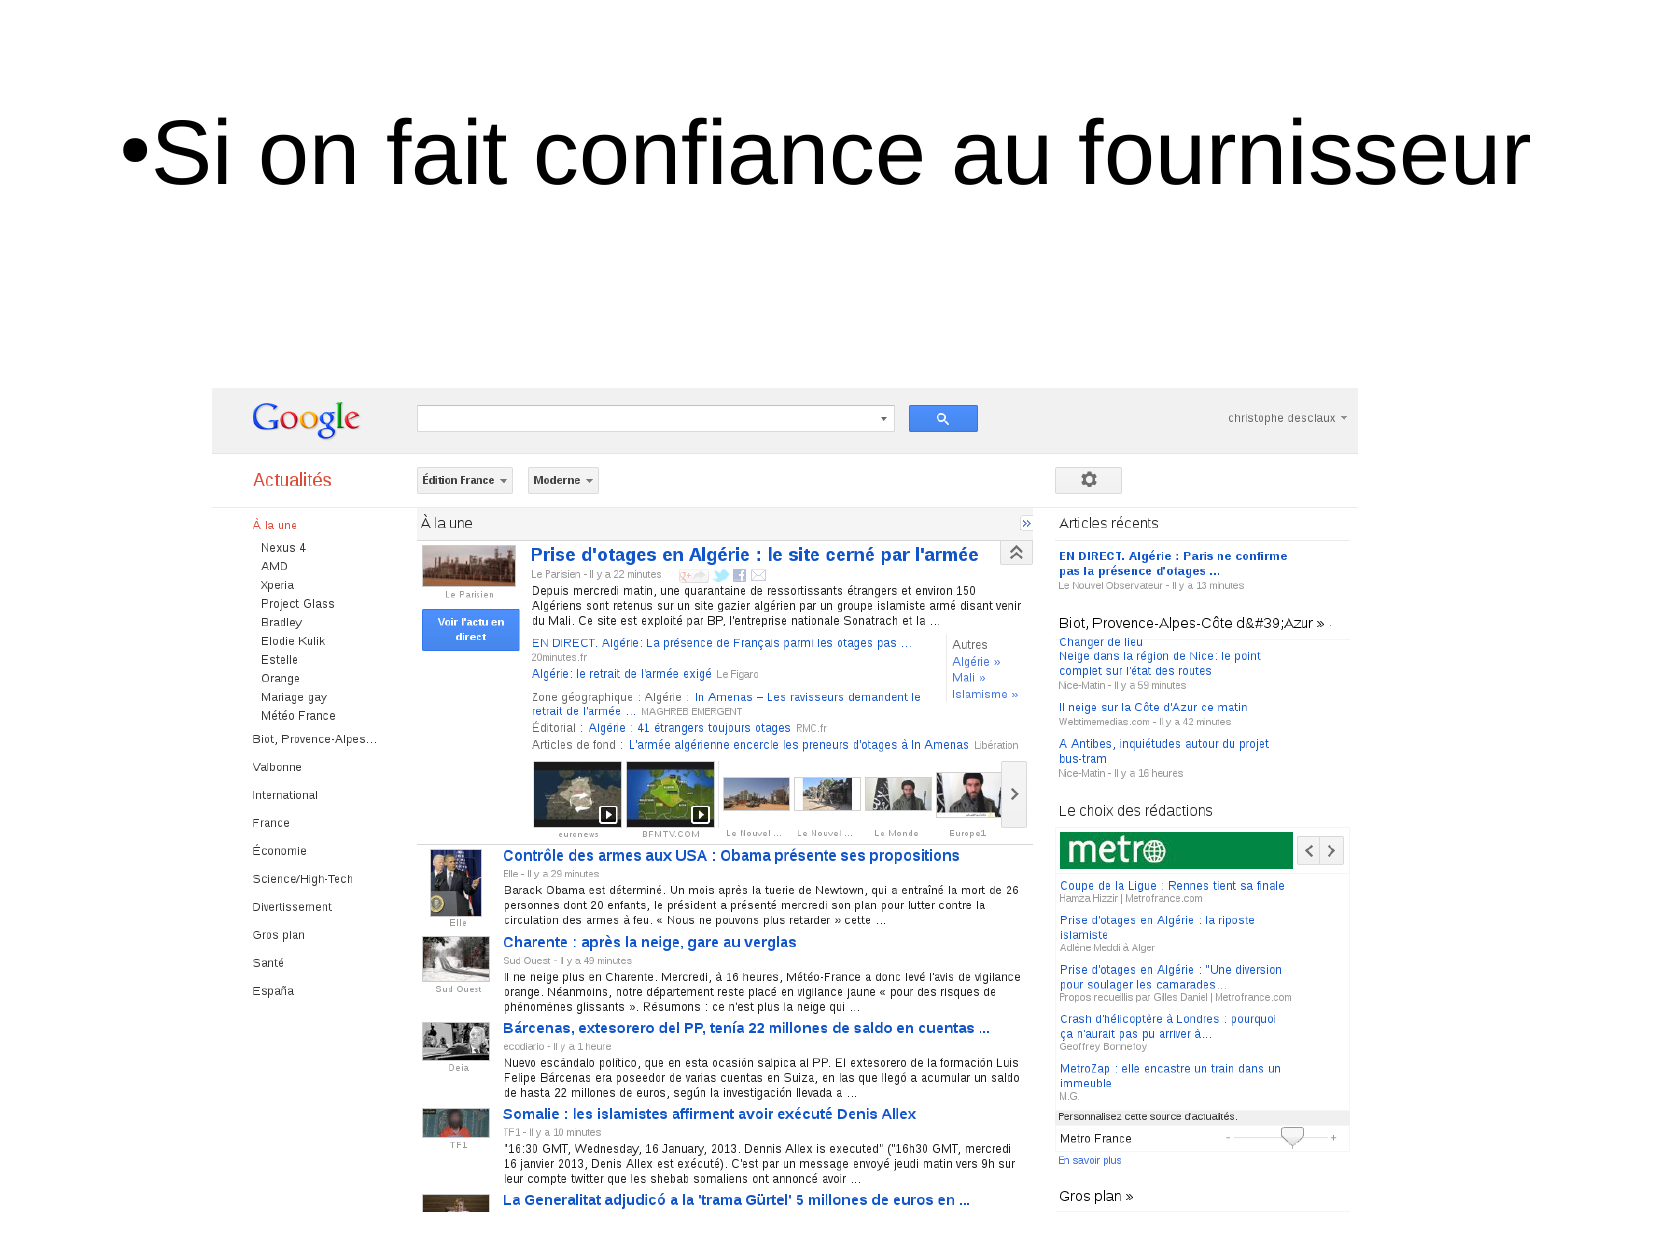

# Si on fait confiance au fournisseur